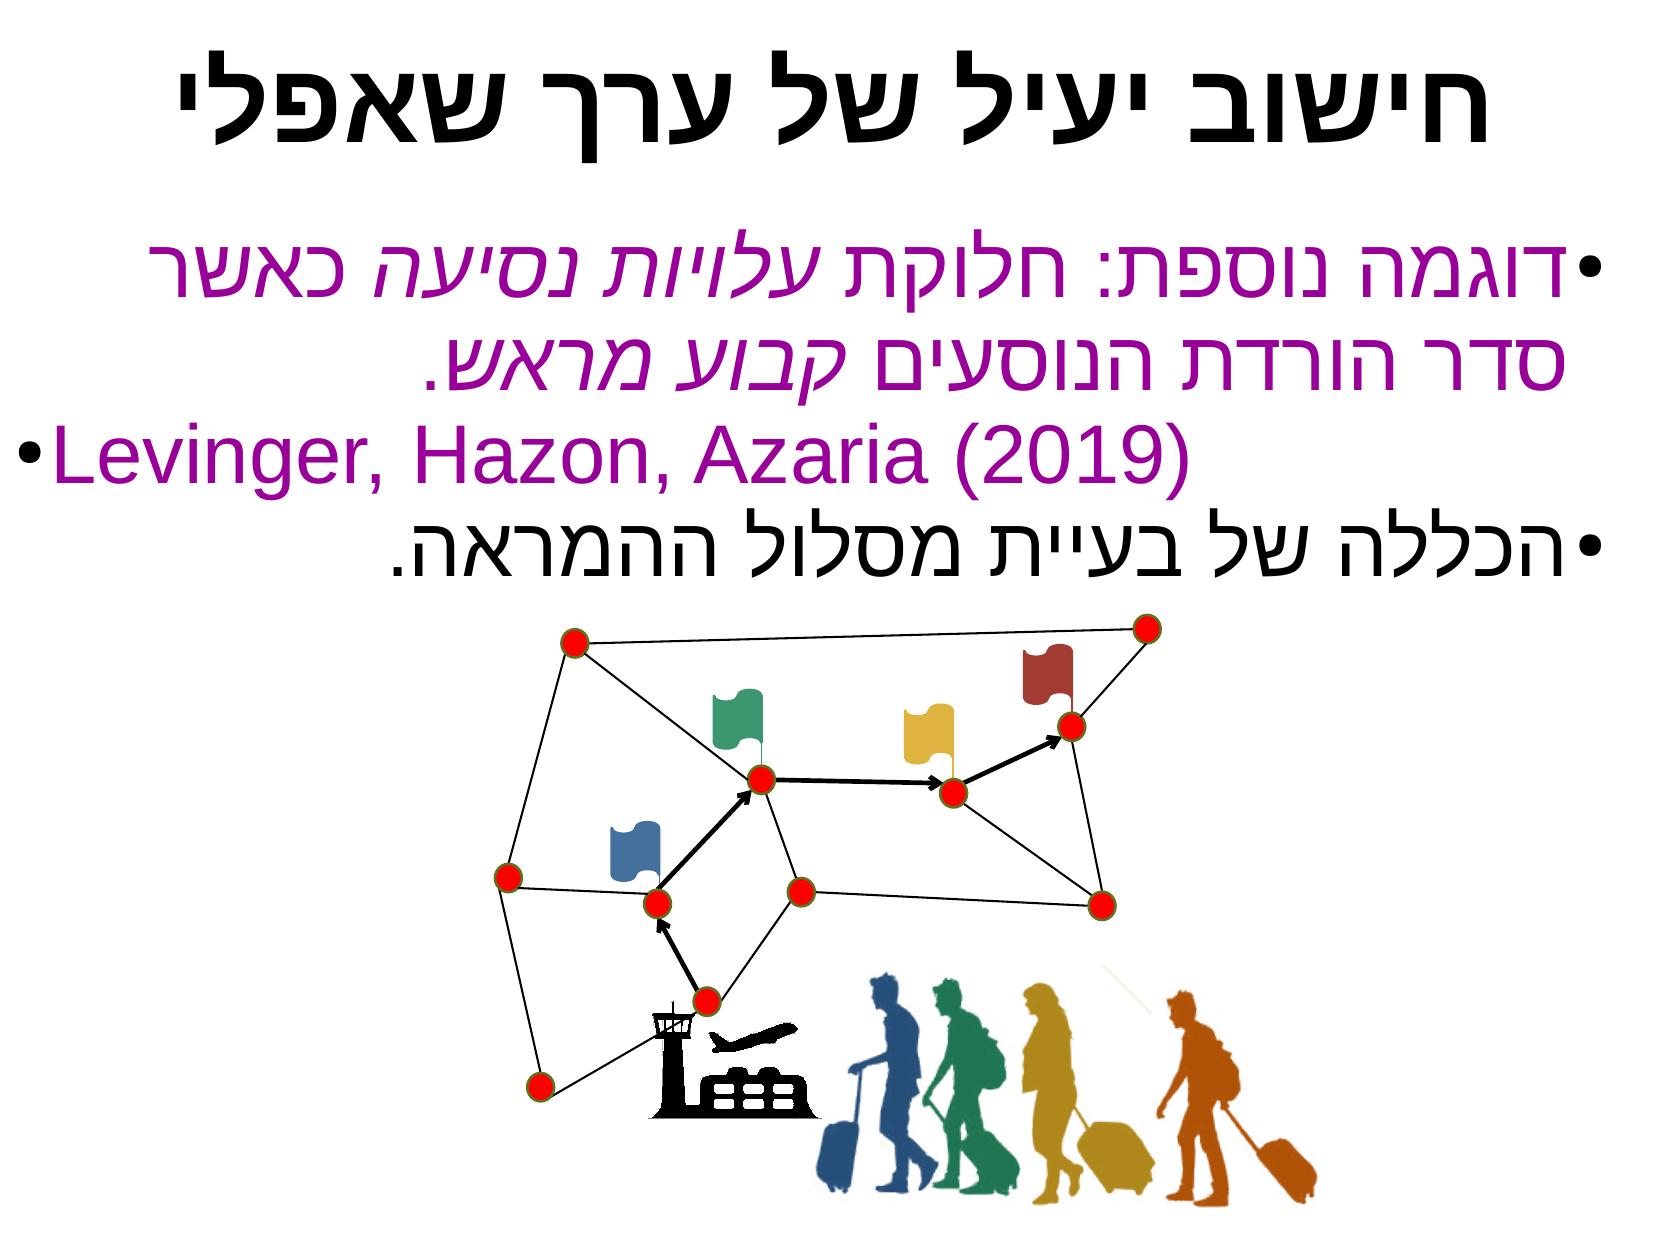

# חישוב יעיל של ערך שאפלי
דוגמה נוספת: חלוקת עלויות נסיעה כאשר סדר הורדת הנוסעים קבוע מראש.
Levinger, Hazon, Azaria (2019)
הכללה של בעיית מסלול ההמראה.